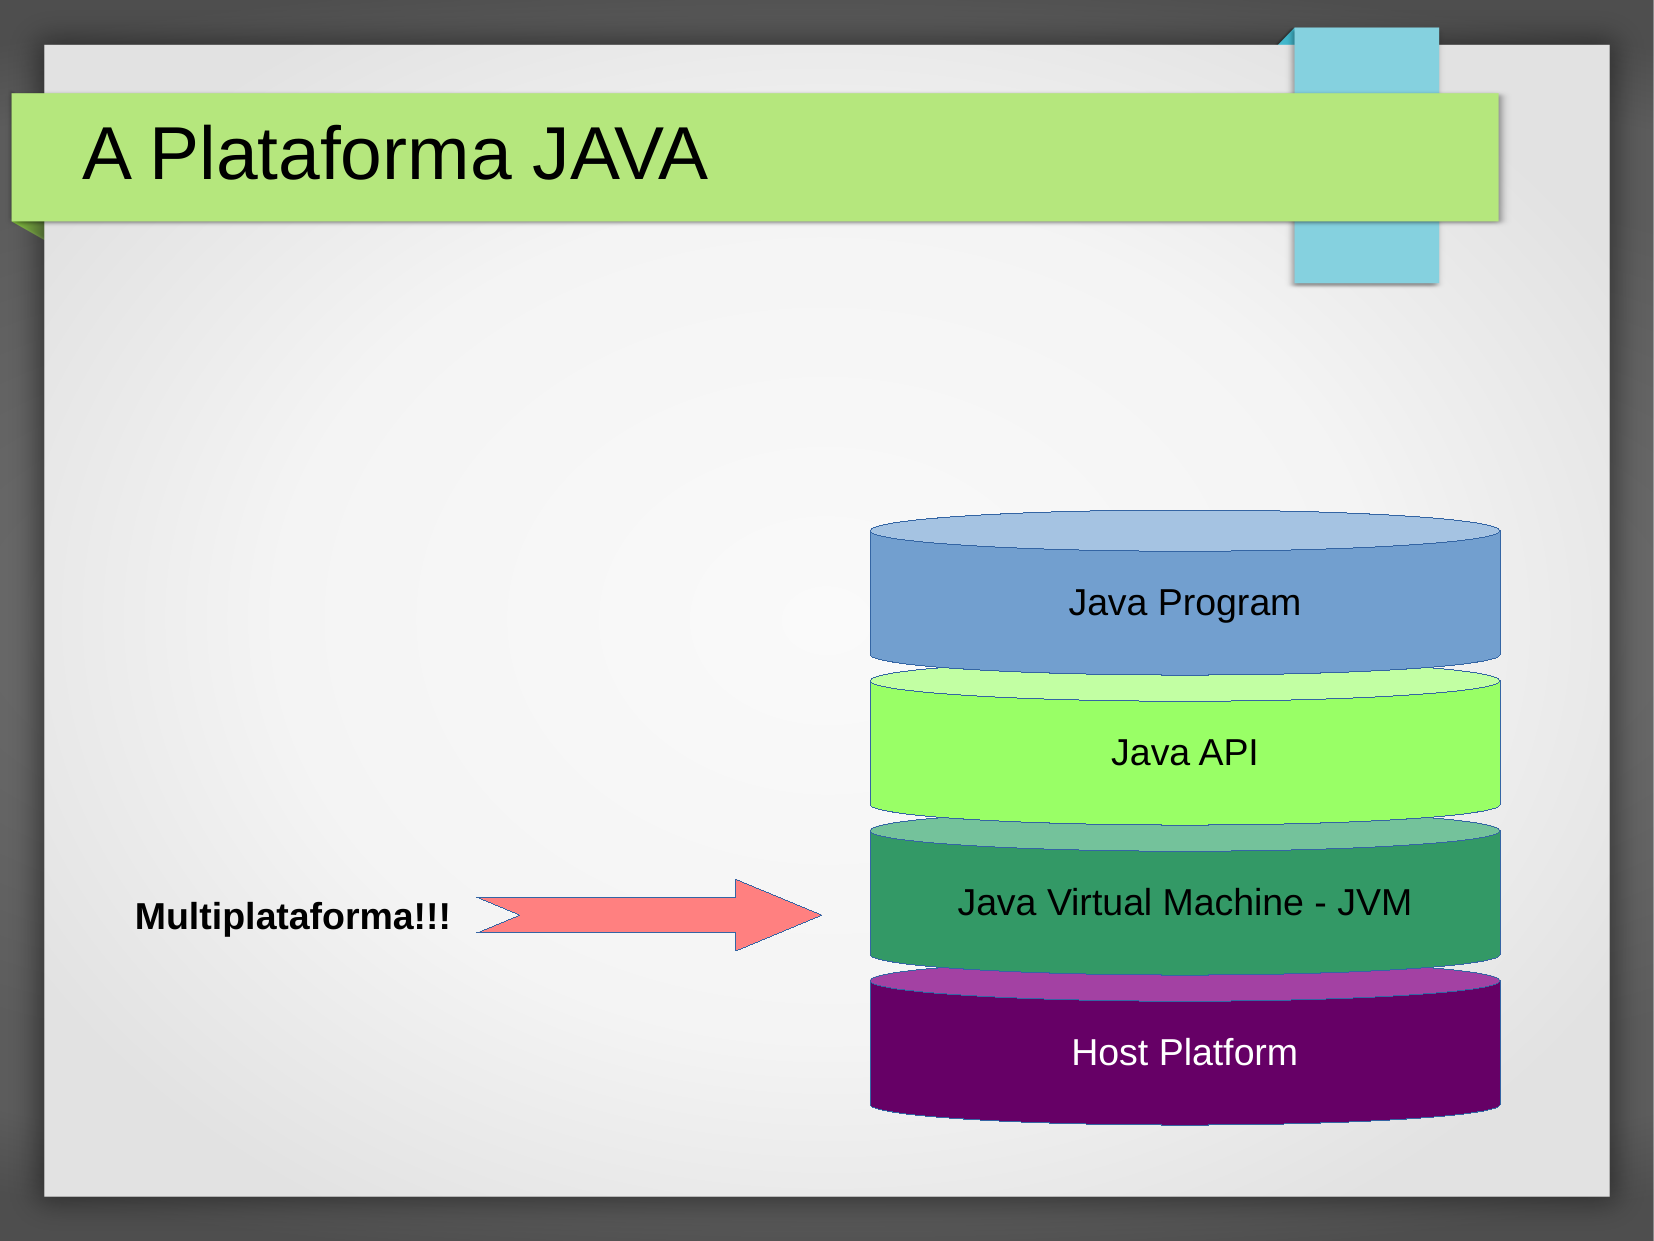

# A Plataforma JAVA
Java Program
Java API
Java Virtual Machine - JVM
Multiplataforma!!!
Host Platform